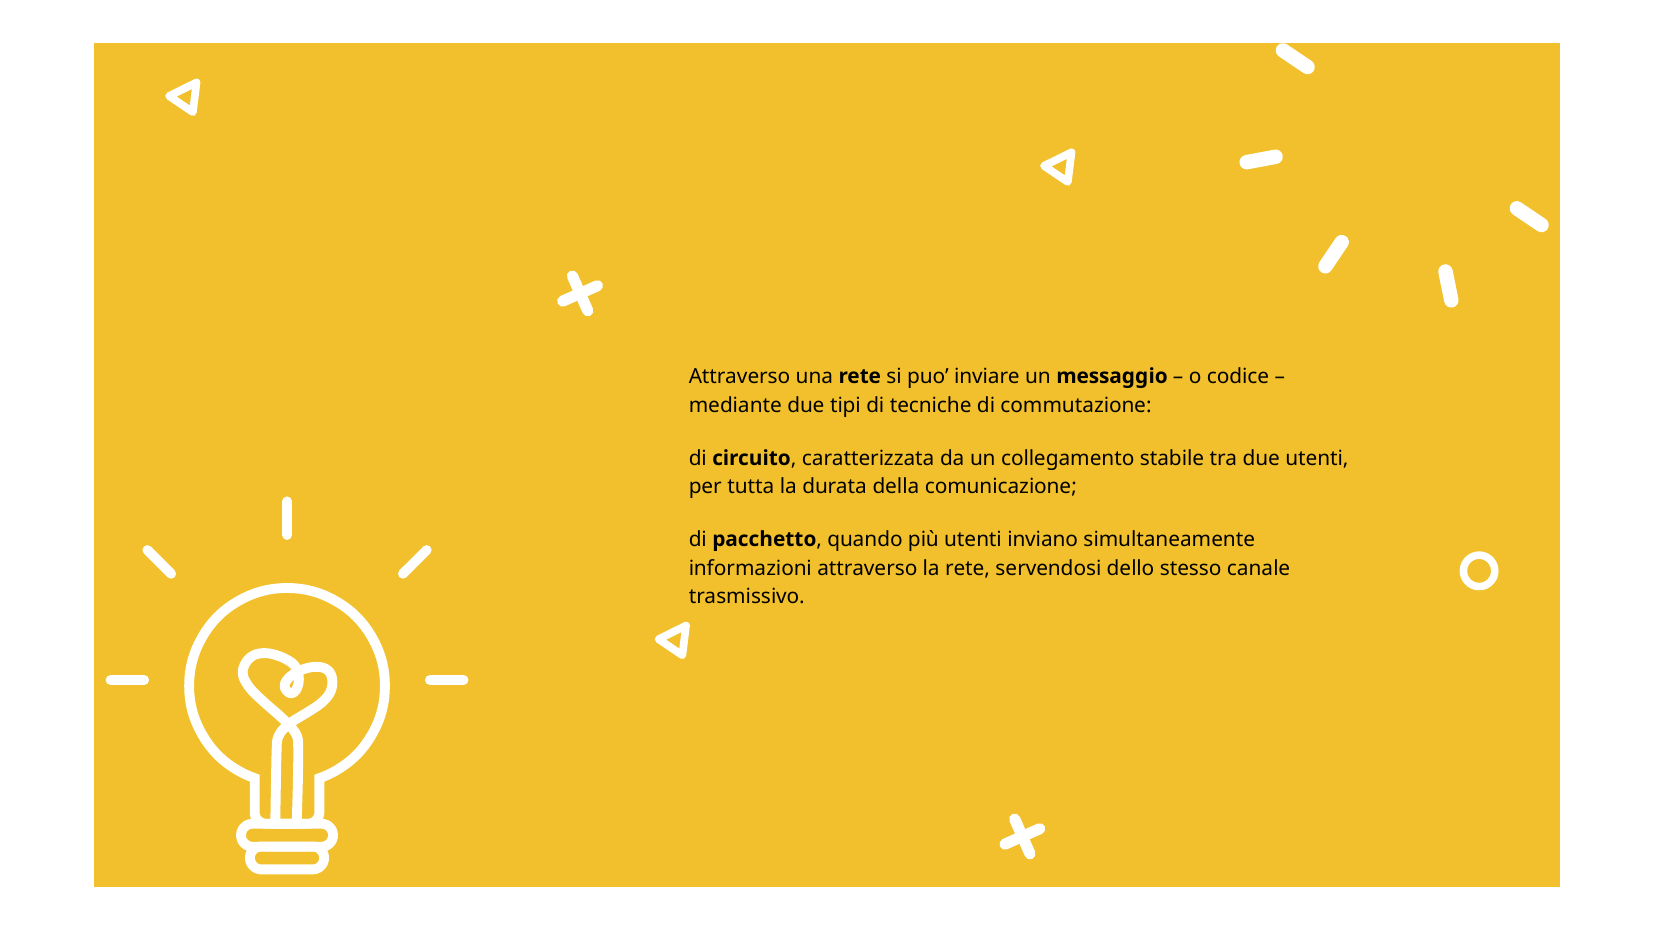

Attraverso una rete si puo’ inviare un messaggio – o codice – mediante due tipi di tecniche di commutazione:
di circuito, caratterizzata da un collegamento stabile tra due utenti, per tutta la durata della comunicazione;
di pacchetto, quando più utenti inviano simultaneamente informazioni attraverso la rete, servendosi dello stesso canale trasmissivo.